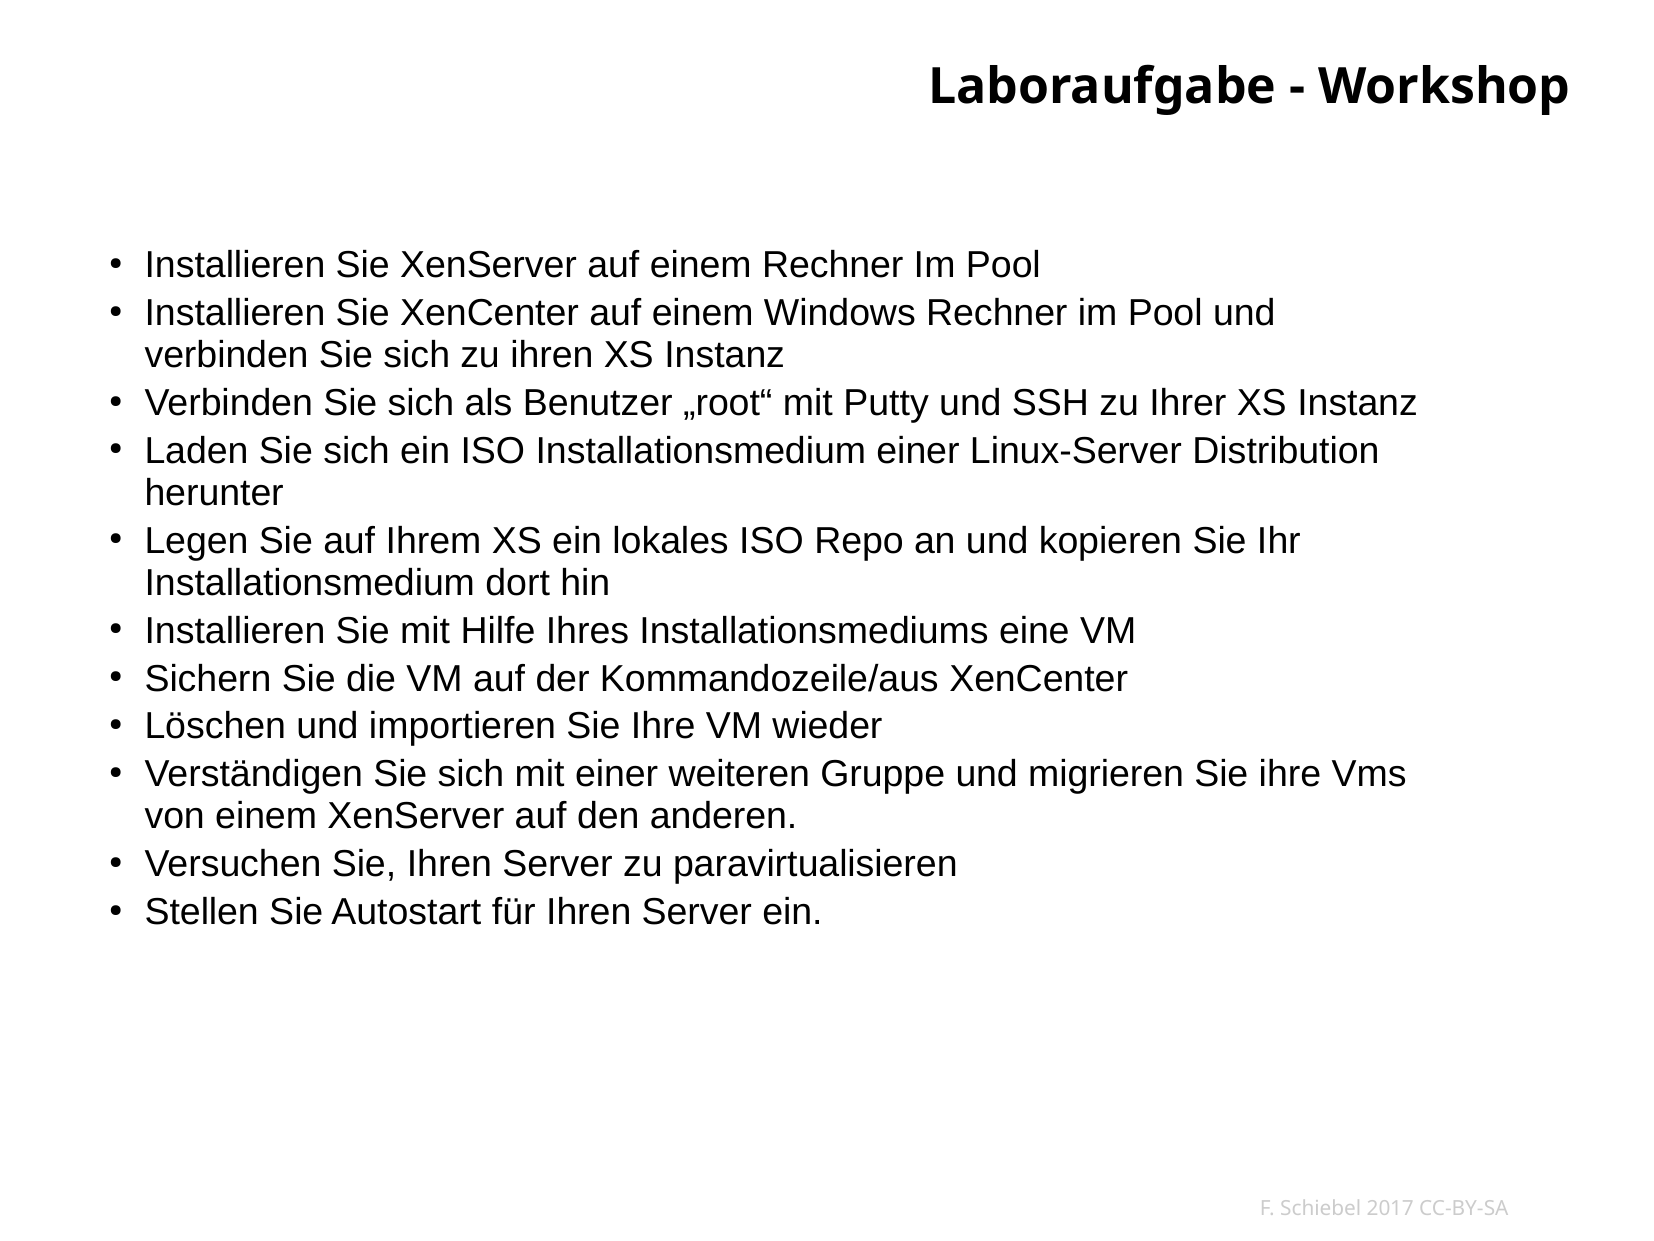

# Laboraufgabe - Workshop
Installieren Sie XenServer auf einem Rechner Im Pool
Installieren Sie XenCenter auf einem Windows Rechner im Pool und verbinden Sie sich zu ihren XS Instanz
Verbinden Sie sich als Benutzer „root“ mit Putty und SSH zu Ihrer XS Instanz
Laden Sie sich ein ISO Installationsmedium einer Linux-Server Distribution herunter
Legen Sie auf Ihrem XS ein lokales ISO Repo an und kopieren Sie Ihr Installationsmedium dort hin
Installieren Sie mit Hilfe Ihres Installationsmediums eine VM
Sichern Sie die VM auf der Kommandozeile/aus XenCenter
Löschen und importieren Sie Ihre VM wieder
Verständigen Sie sich mit einer weiteren Gruppe und migrieren Sie ihre Vms von einem XenServer auf den anderen.
Versuchen Sie, Ihren Server zu paravirtualisieren
Stellen Sie Autostart für Ihren Server ein.